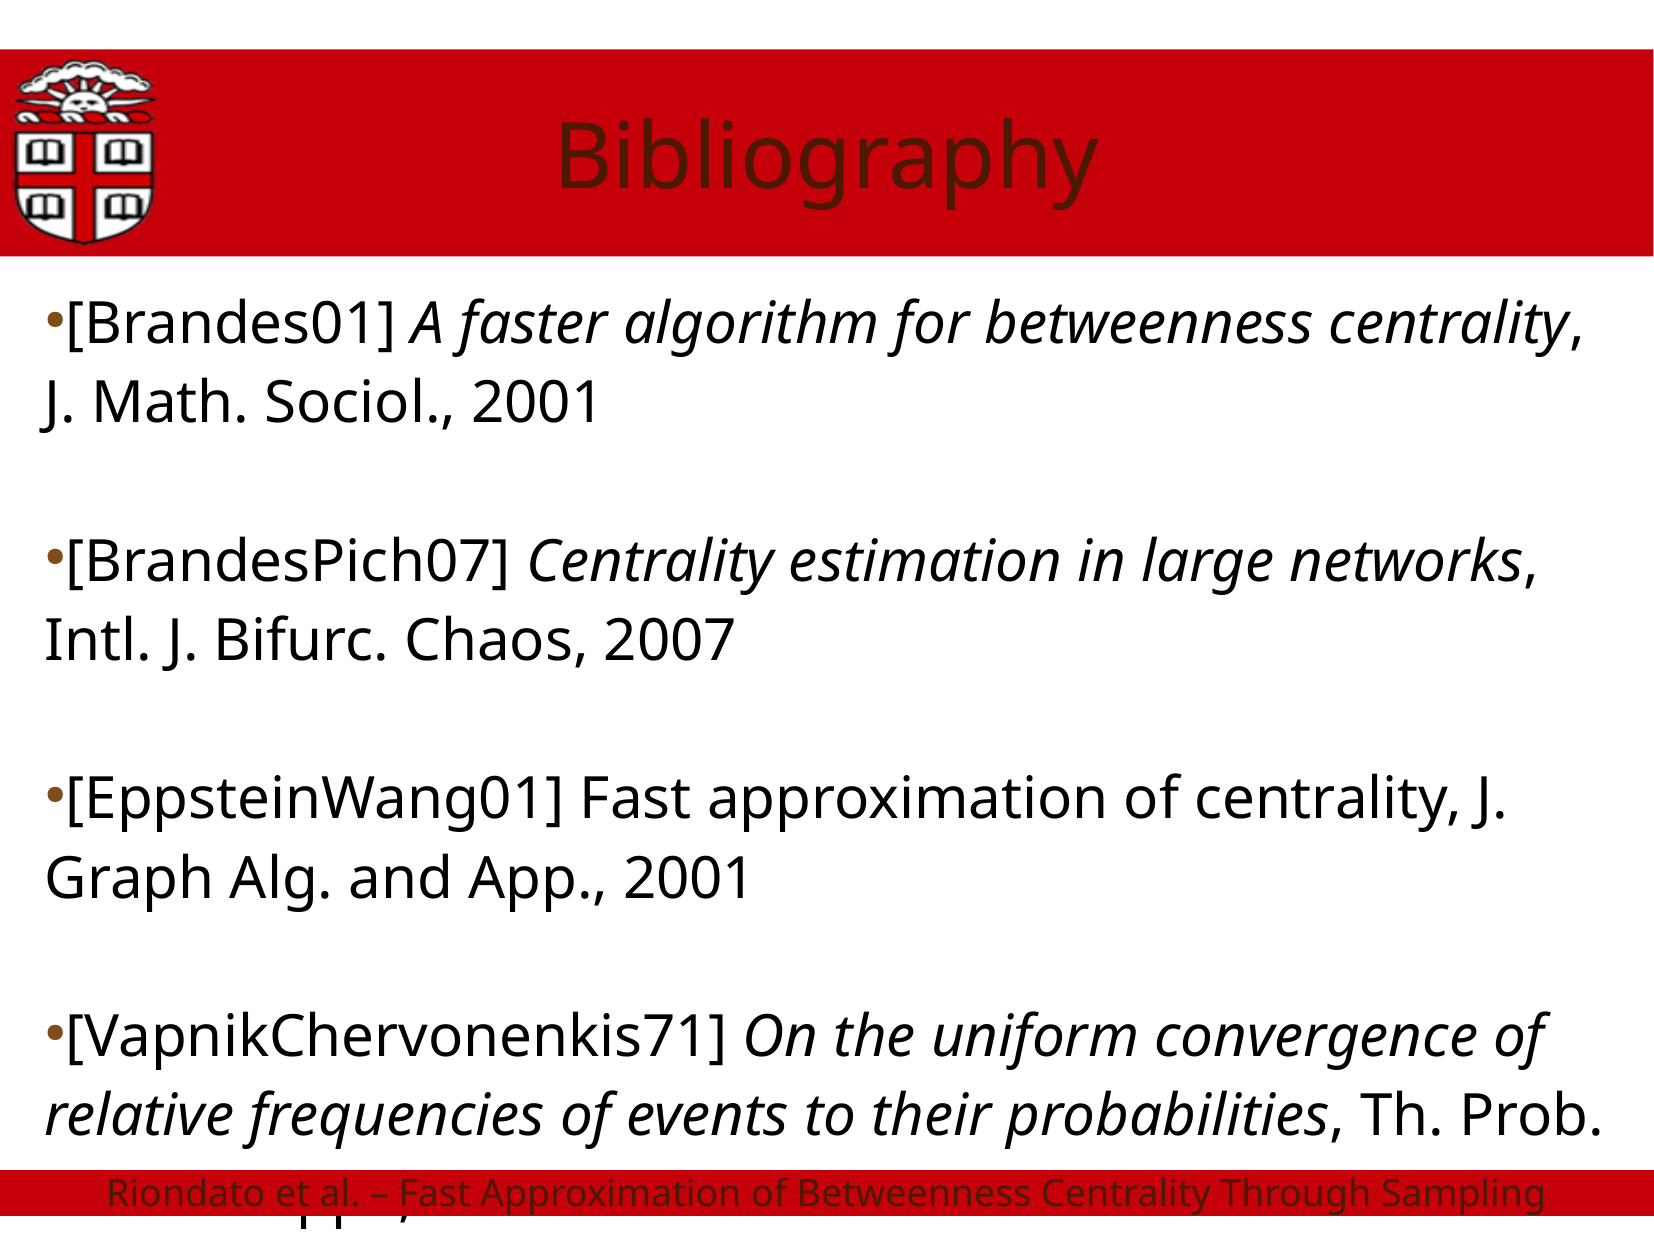

# Bibliography
[Brandes01] A faster algorithm for betweenness centrality, J. Math. Sociol., 2001
[BrandesPich07] Centrality estimation in large networks, Intl. J. Bifurc. Chaos, 2007
[EppsteinWang01] Fast approximation of centrality, J. Graph Alg. and App., 2001
[VapnikChervonenkis71] On the uniform convergence of relative frequencies of events to their probabilities, Th. Prob. and its Appl., 1971
Riondato et al. – Fast Approximation of Betweenness Centrality Through Sampling